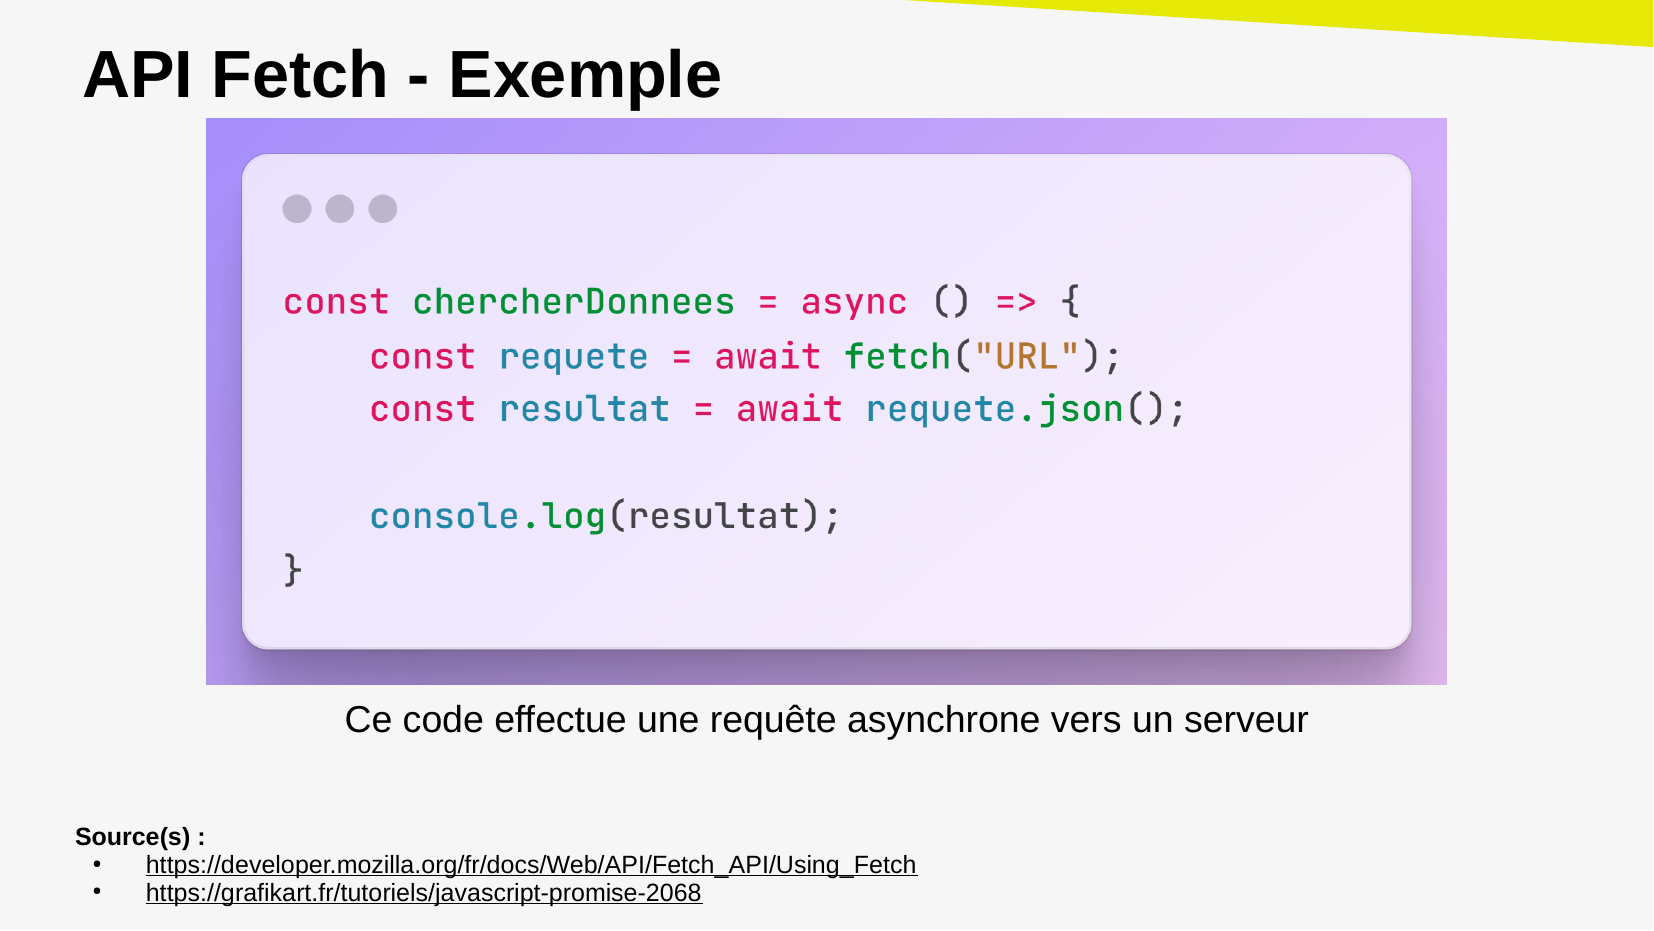

# API Fetch - Exemple
Ce code effectue une requête asynchrone vers un serveur
Source(s) :
https://developer.mozilla.org/fr/docs/Web/API/Fetch_API/Using_Fetch
https://grafikart.fr/tutoriels/javascript-promise-2068